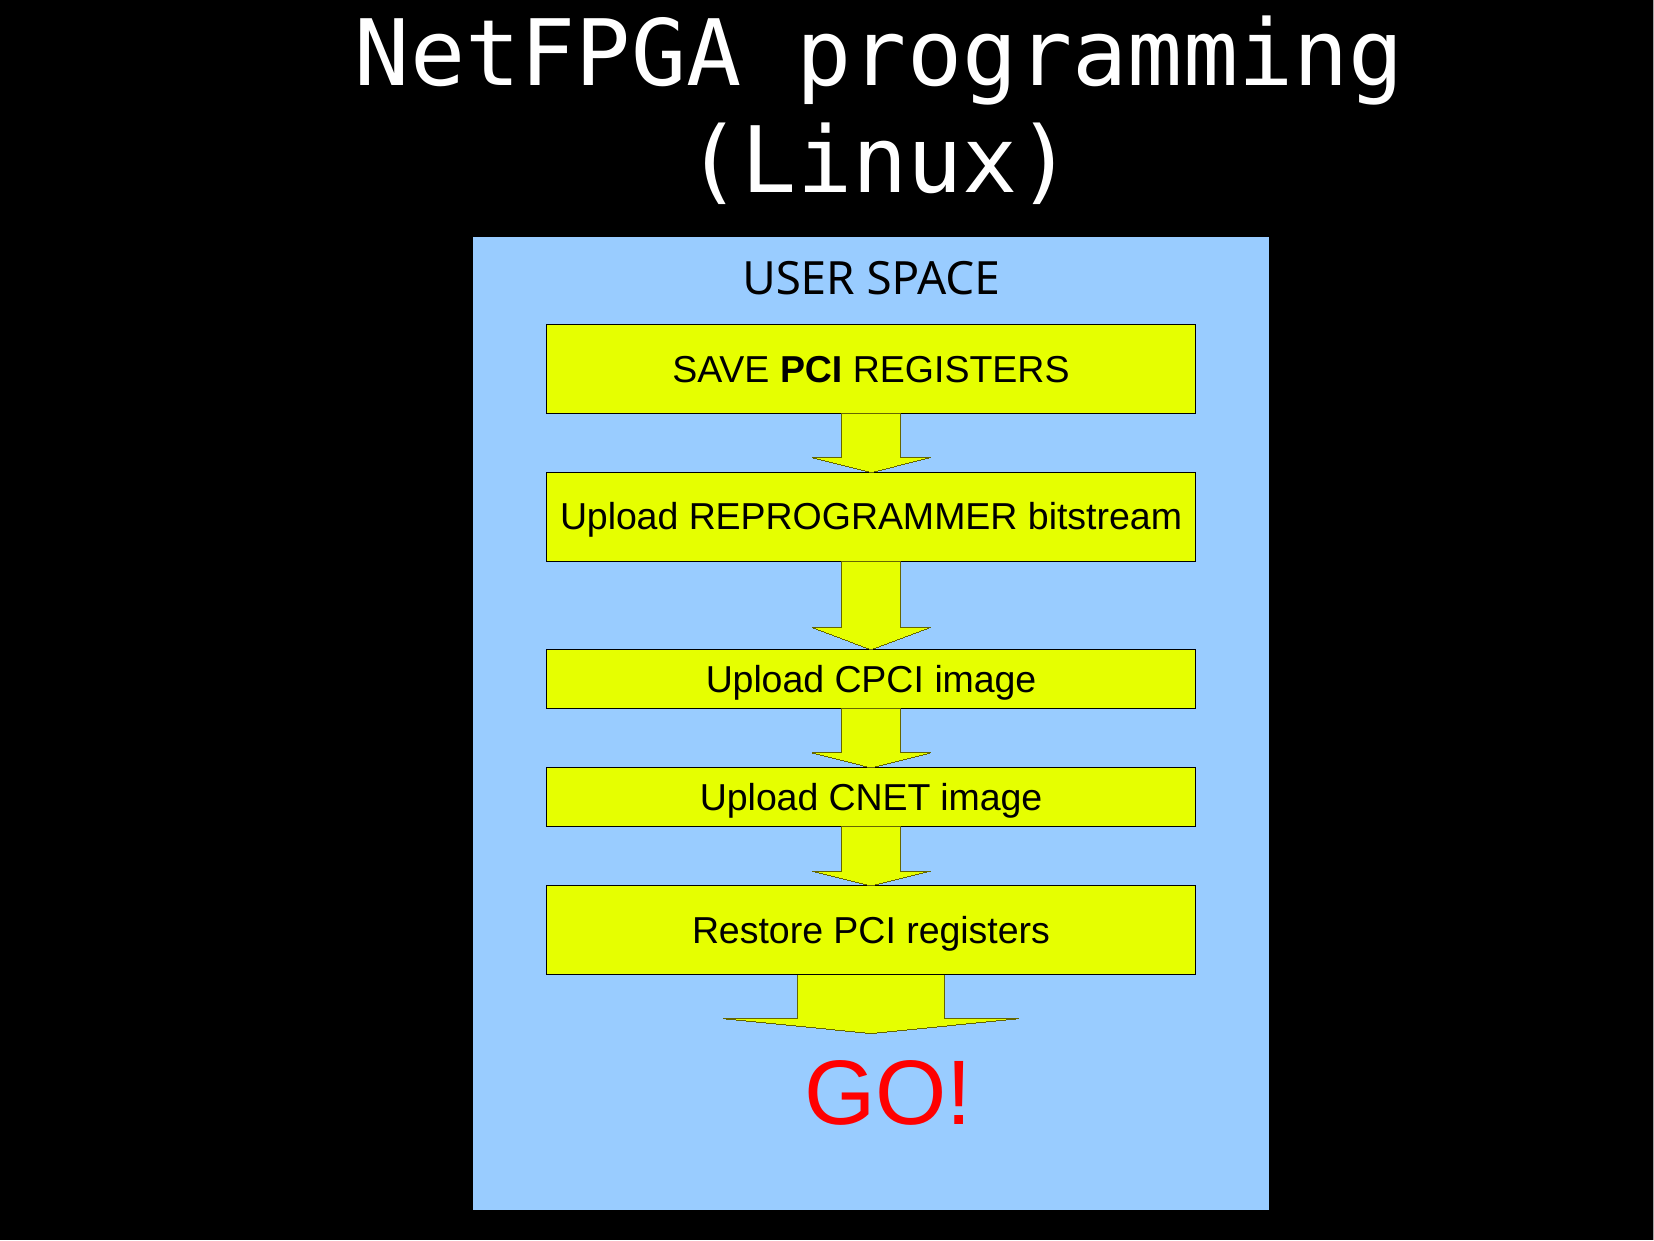

# NetFPGA programming (Linux)
USER SPACE
SAVE PCI REGISTERS
Upload REPROGRAMMER bitstream
Upload CPCI image
Upload CNET image
Restore PCI registers
 GO!